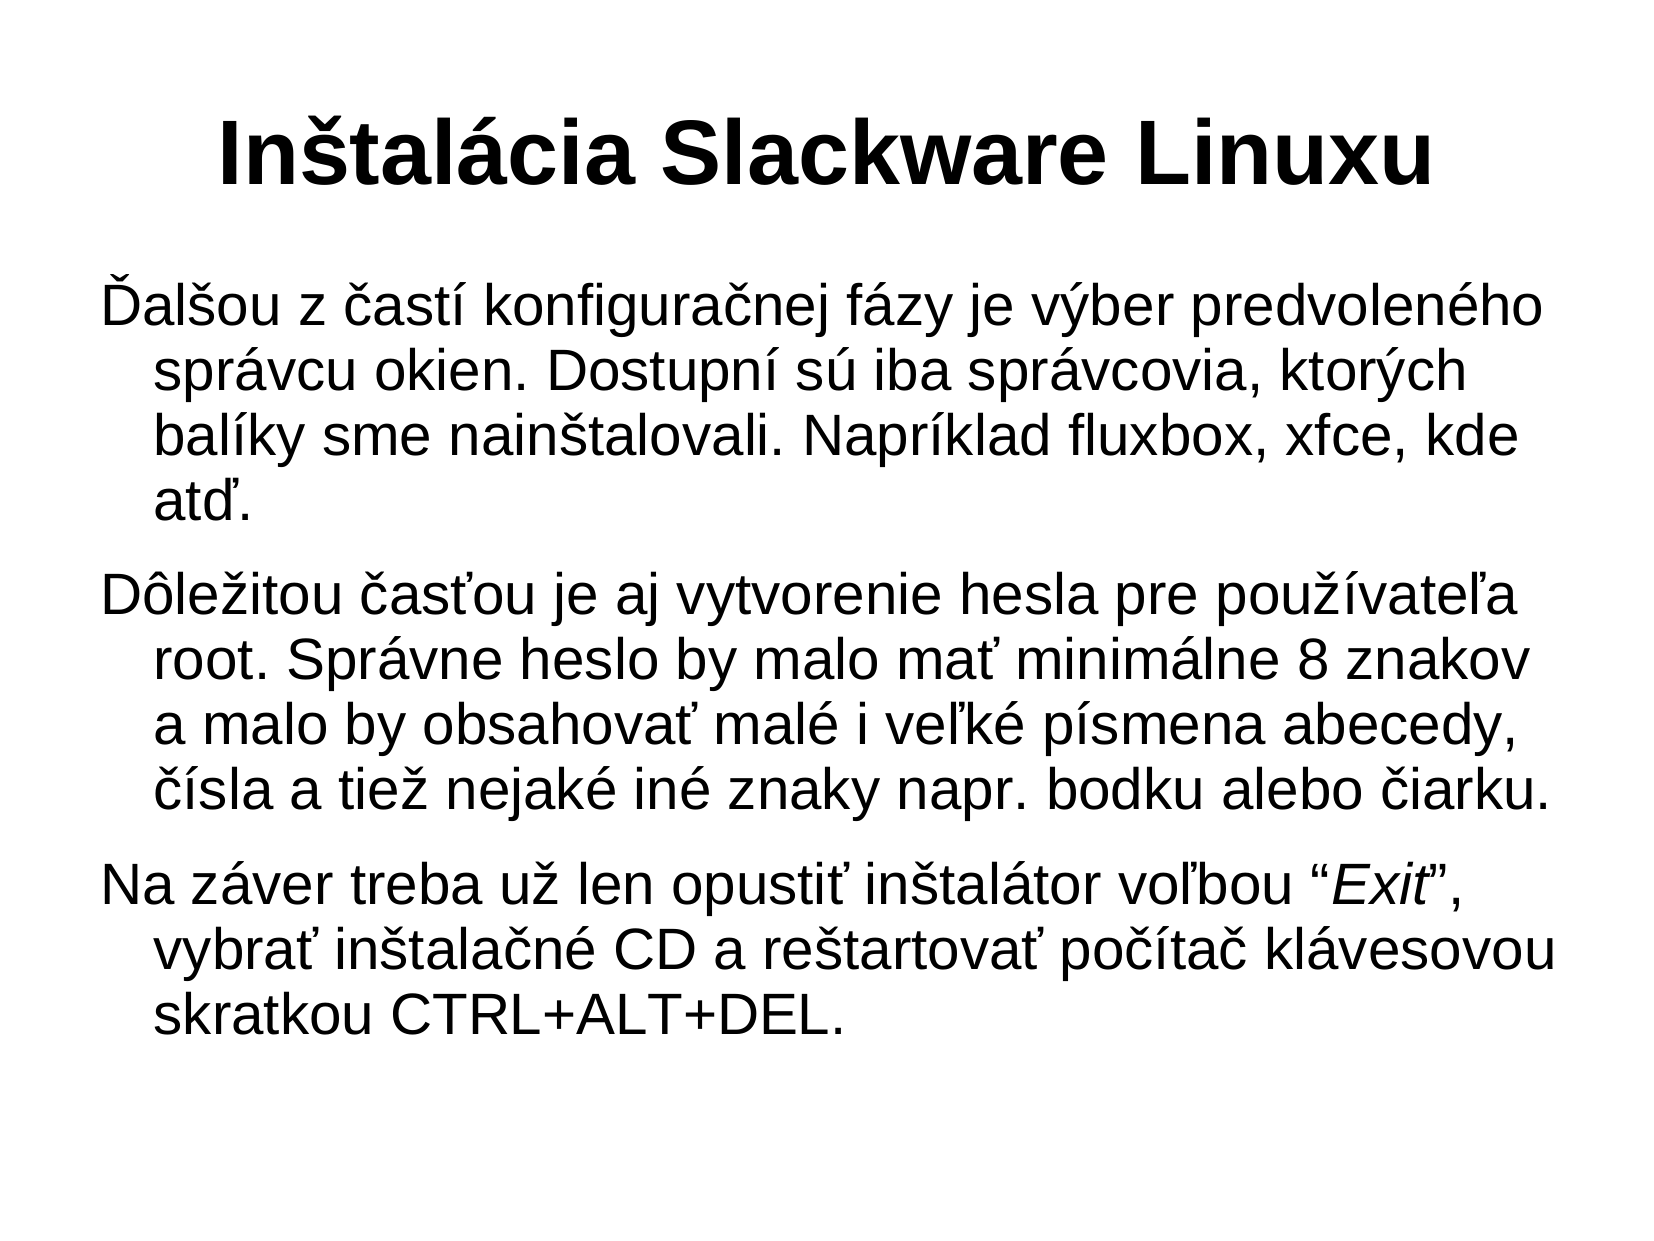

# Inštalácia Slackware Linuxu
Ďalšou z častí konfiguračnej fázy je výber predvoleného správcu okien. Dostupní sú iba správcovia, ktorých balíky sme nainštalovali. Napríklad fluxbox, xfce, kde atď.
Dôležitou časťou je aj vytvorenie hesla pre používateľa root. Správne heslo by malo mať minimálne 8 znakov a malo by obsahovať malé i veľké písmena abecedy, čísla a tiež nejaké iné znaky napr. bodku alebo čiarku.
Na záver treba už len opustiť inštalátor voľbou “Exit”, vybrať inštalačné CD a reštartovať počítač klávesovou skratkou CTRL+ALT+DEL.